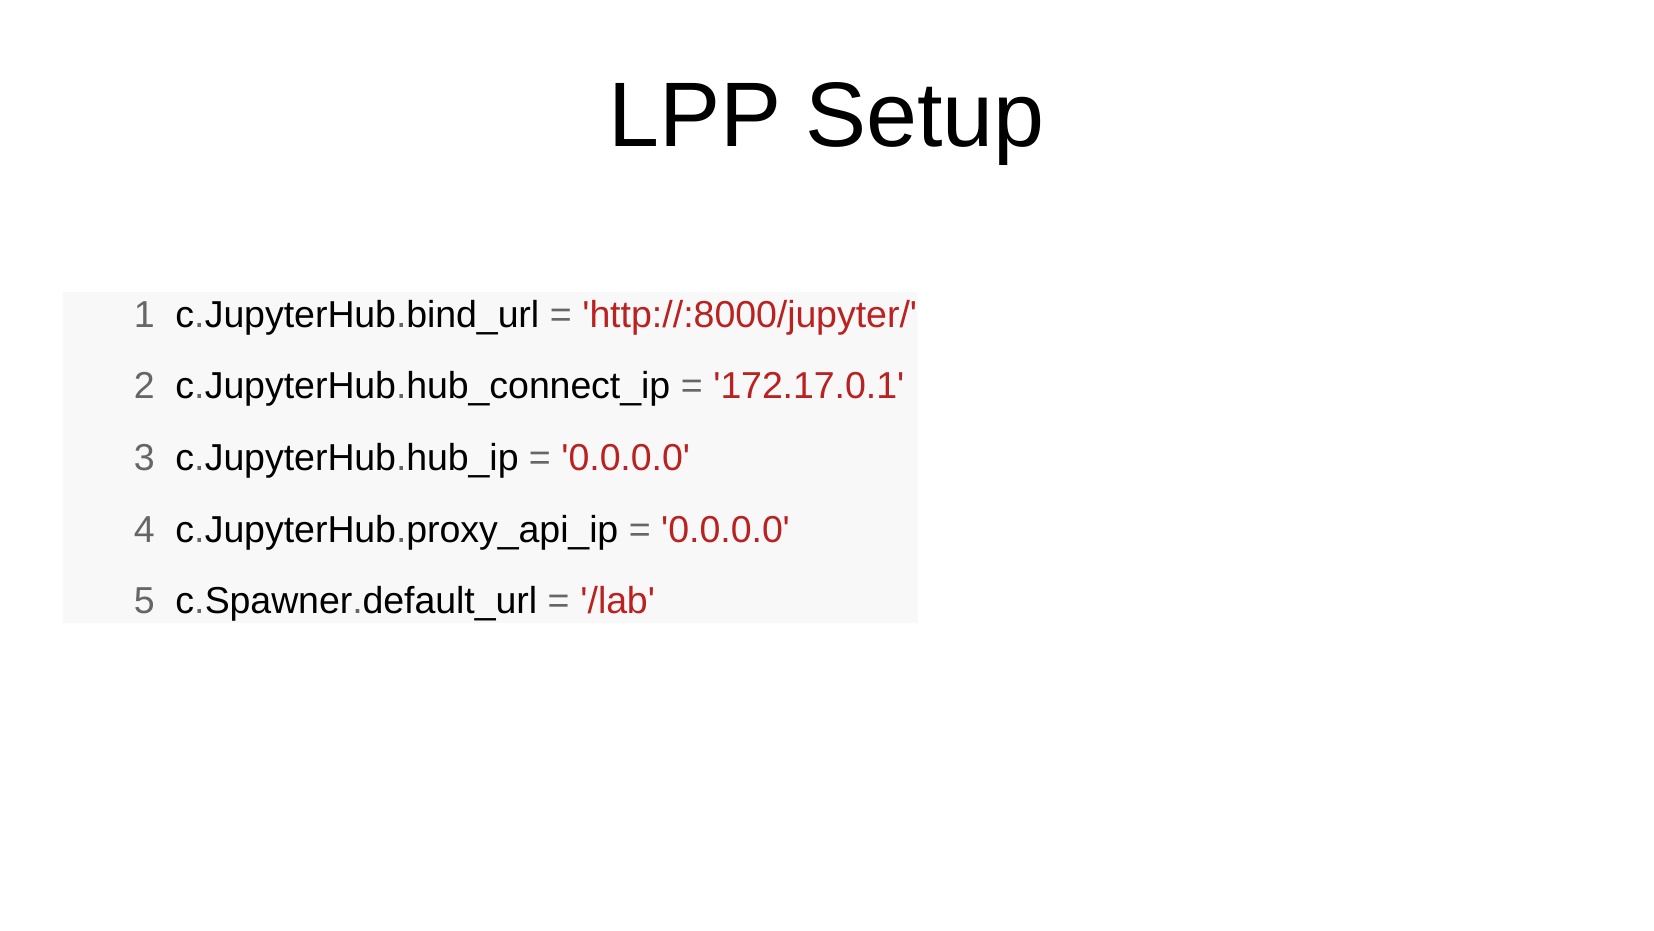

# LPP Setup
1 c.JupyterHub.bind_url = 'http://:8000/jupyter/'
2 c.JupyterHub.hub_connect_ip = '172.17.0.1'
3 c.JupyterHub.hub_ip = '0.0.0.0'
4 c.JupyterHub.proxy_api_ip = '0.0.0.0'
5 c.Spawner.default_url = '/lab'